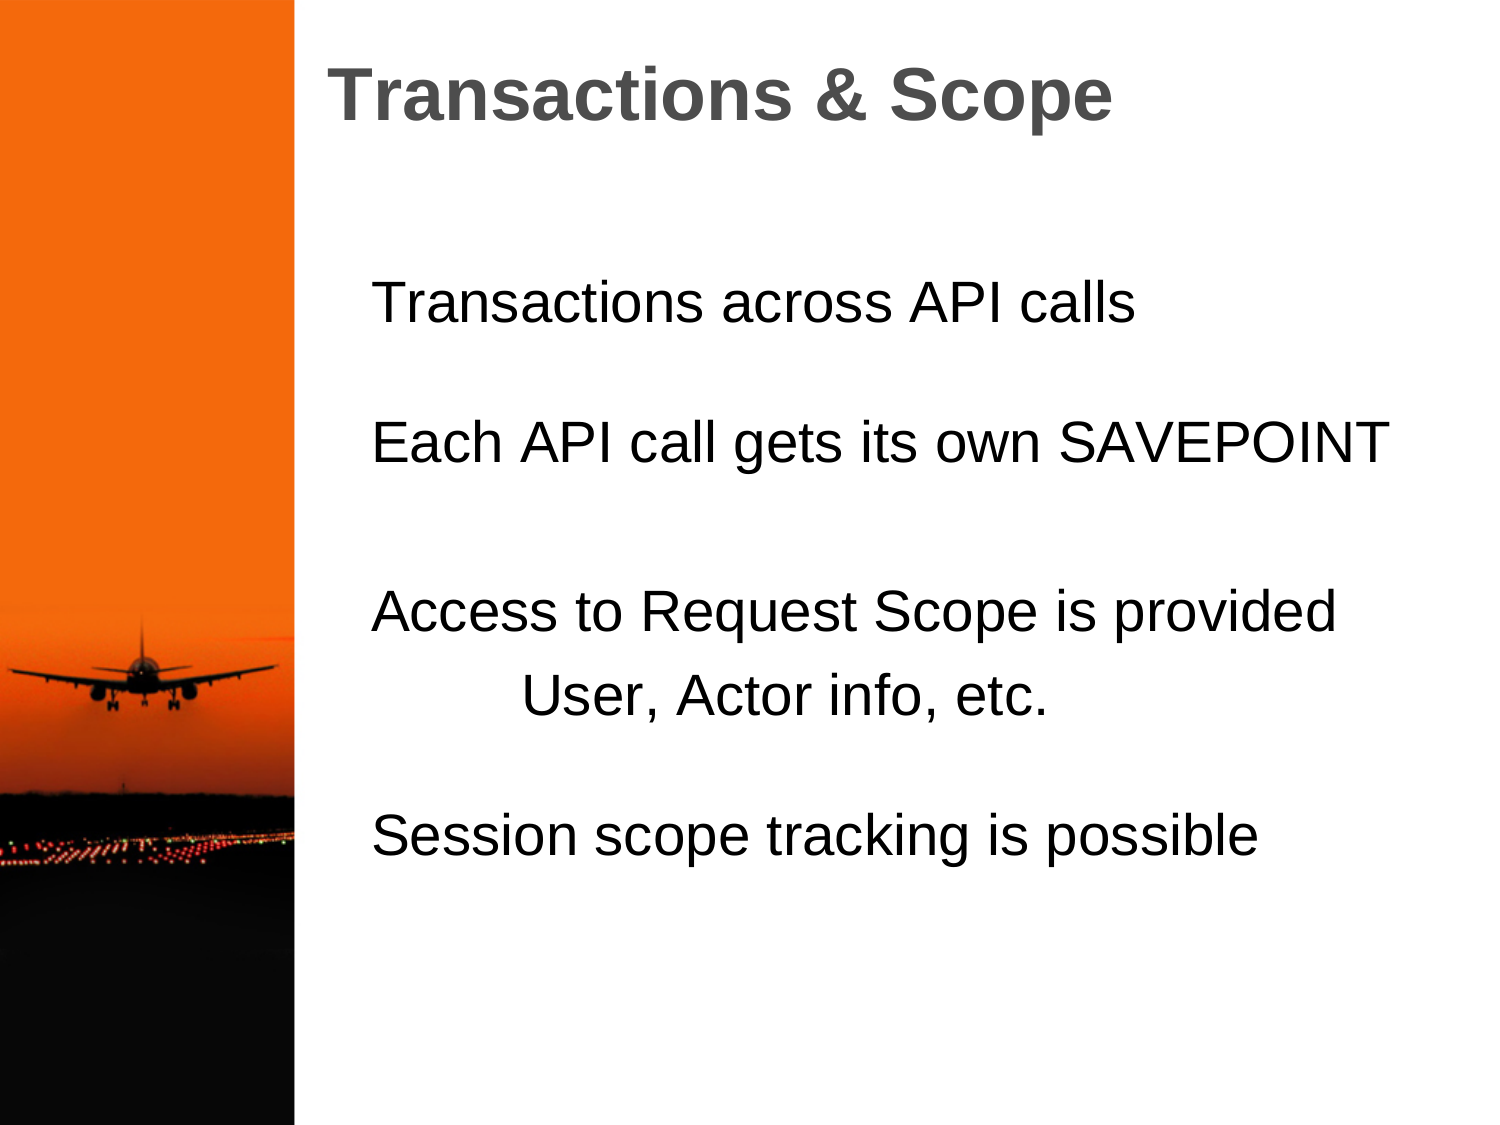

# Transactions & Scope
Transactions across API calls
Each API call gets its own SAVEPOINT
Access to Request Scope is provided
	User, Actor info, etc.
Session scope tracking is possible